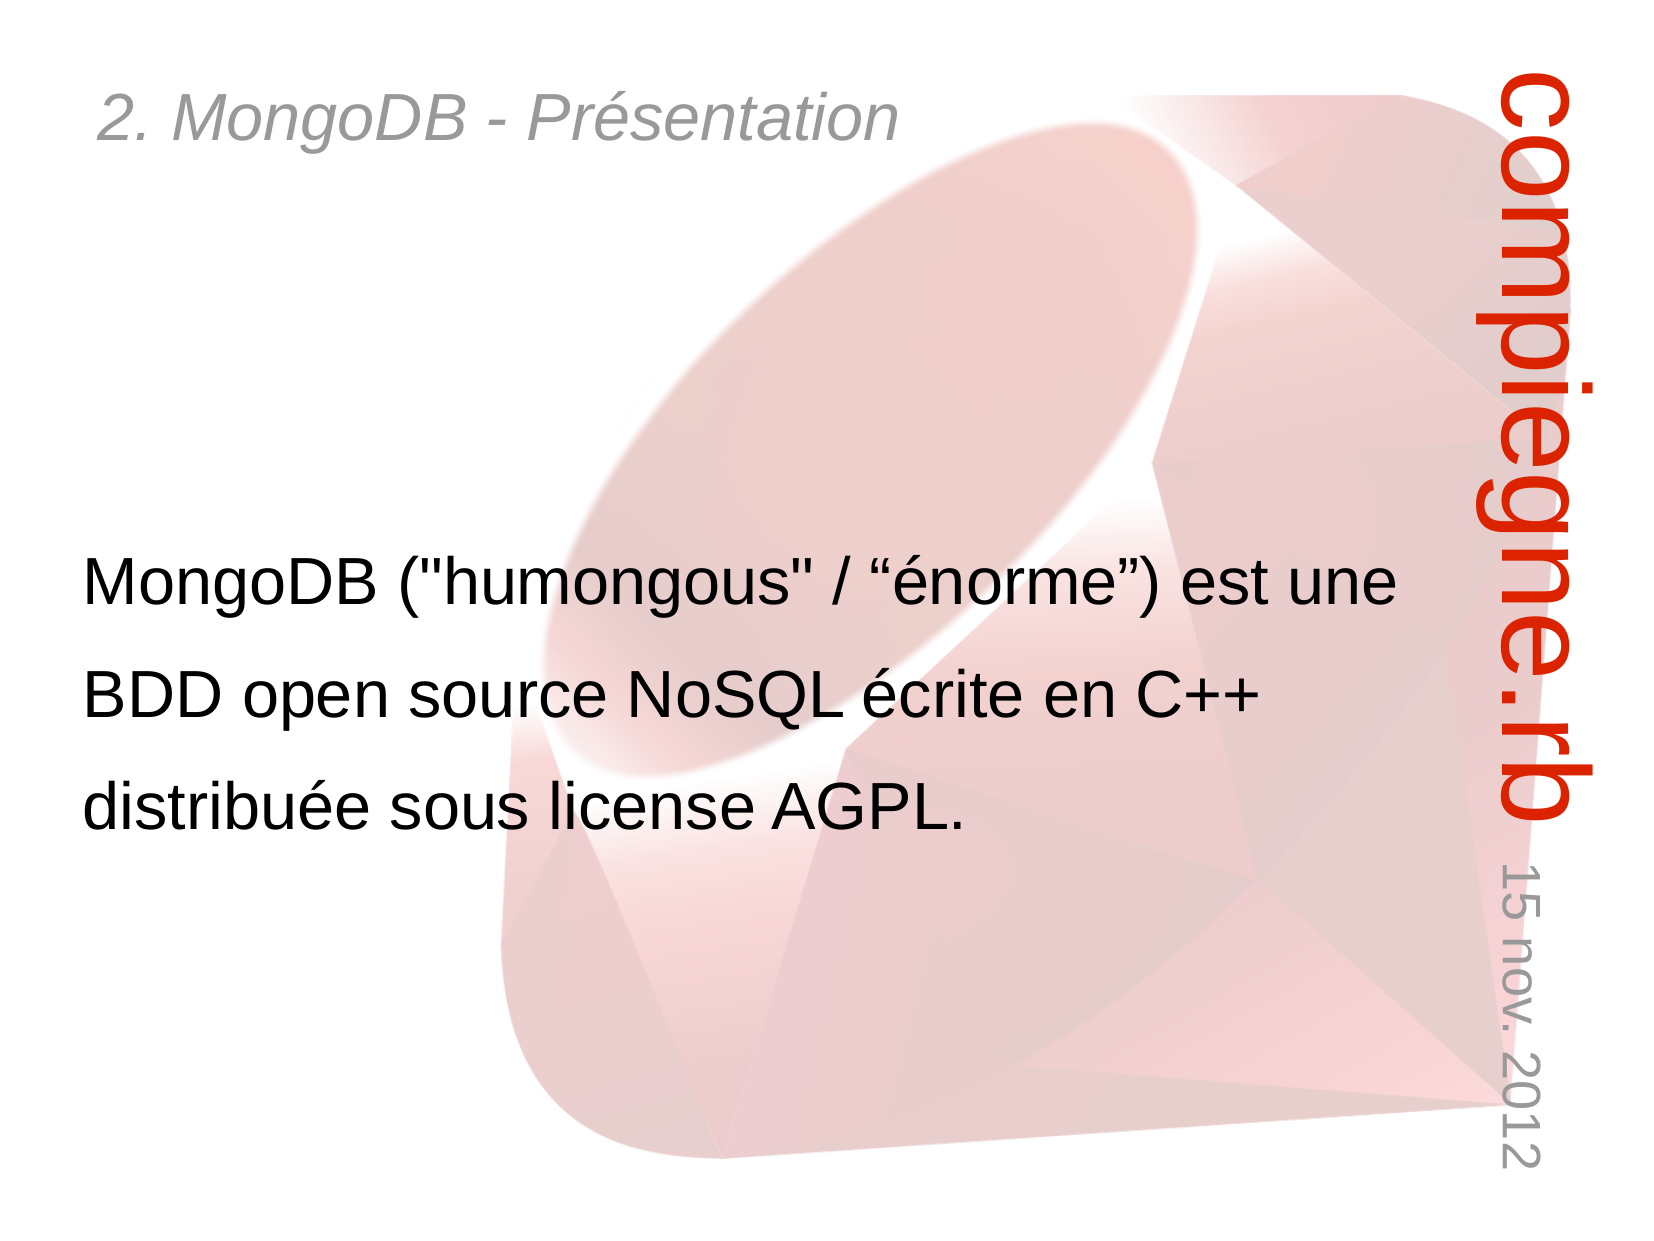

2. MongoDB - Présentation
MongoDB ("humongous" / “énorme”) est une BDD open source NoSQL écrite en C++ distribuée sous license AGPL.
# compiegne.rb 15 nov. 2012